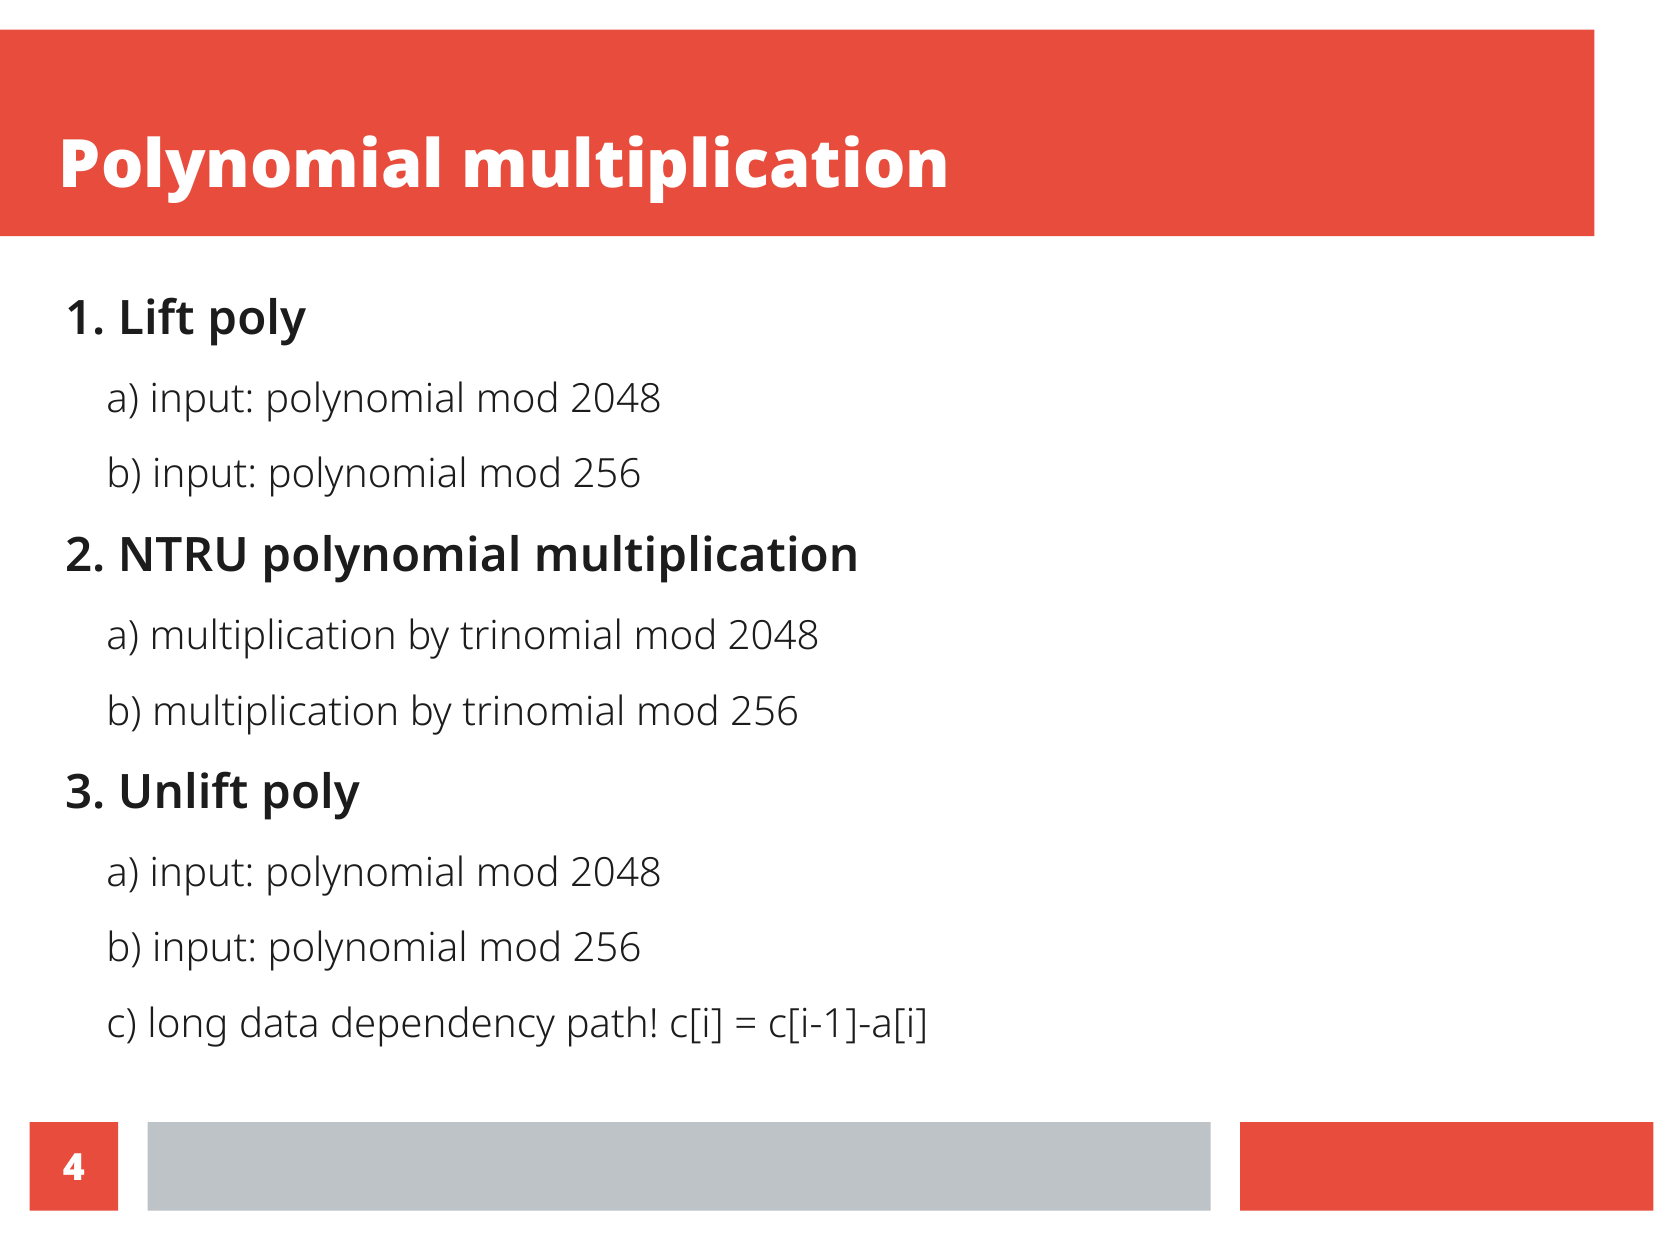

# Polynomial multiplication
1. Lift poly
a) input: polynomial mod 2048
b) input: polynomial mod 256
2. NTRU polynomial multiplication
a) multiplication by trinomial mod 2048
b) multiplication by trinomial mod 256
3. Unlift poly
a) input: polynomial mod 2048
b) input: polynomial mod 256
c) long data dependency path! c[i] = c[i-1]-a[i]
4